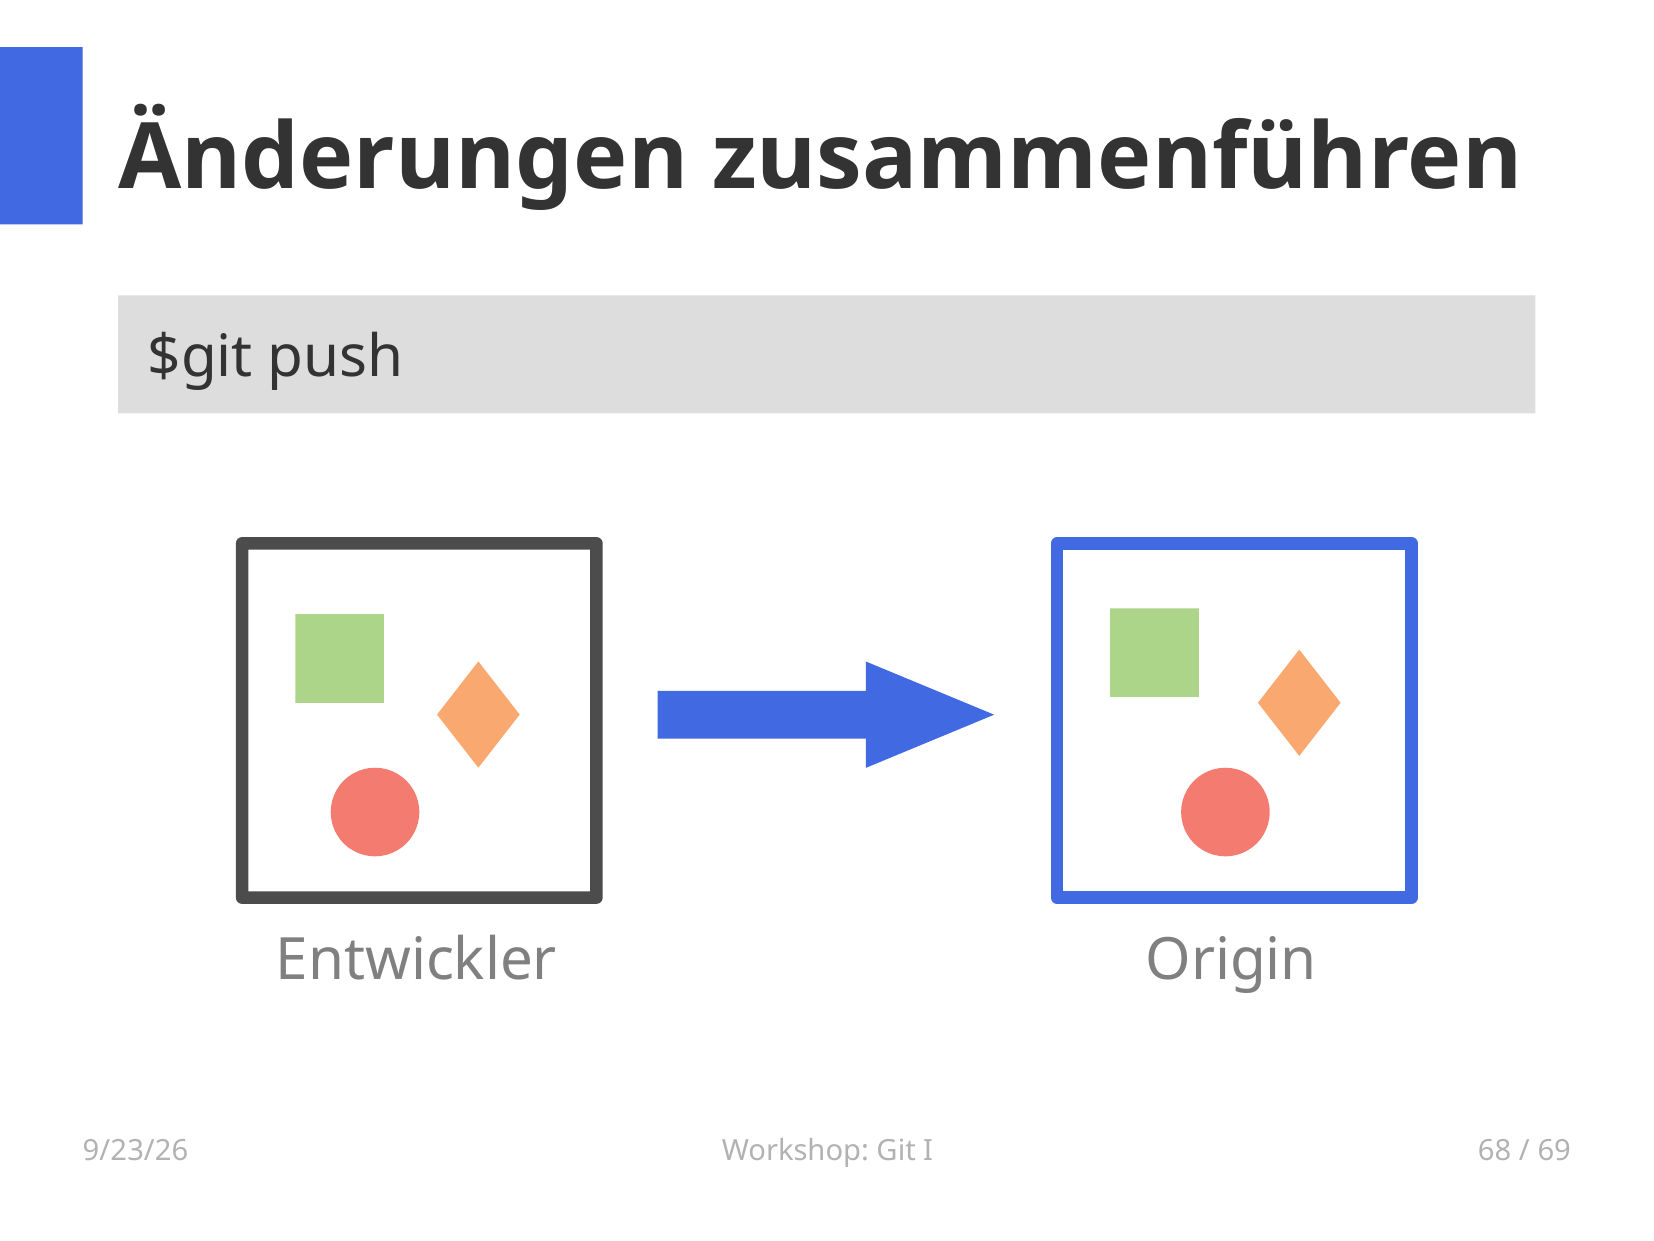

# Änderungen zusammenführen
$git push
Entwickler
Origin